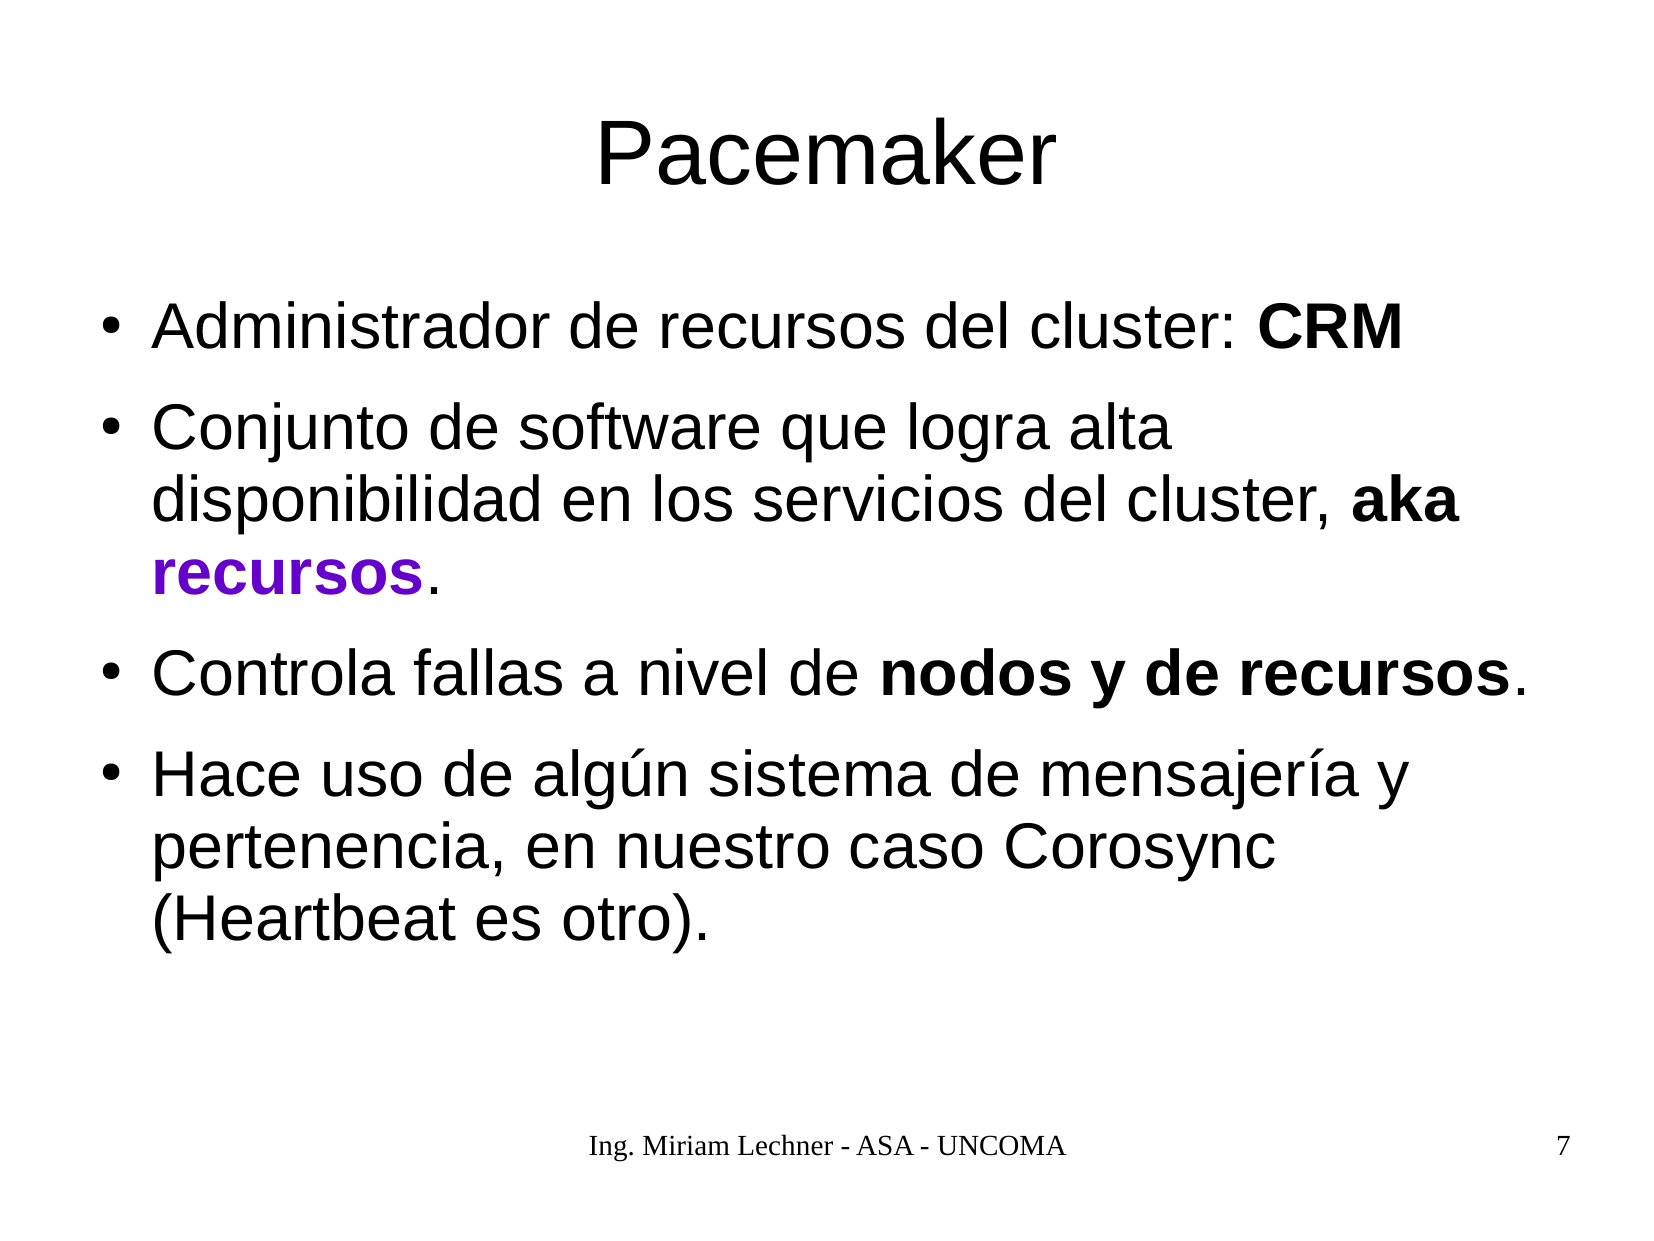

# Pacemaker
Administrador de recursos del cluster: CRM
Conjunto de software que logra alta disponibilidad en los servicios del cluster, aka recursos.
Controla fallas a nivel de nodos y de recursos.
Hace uso de algún sistema de mensajería y pertenencia, en nuestro caso Corosync (Heartbeat es otro).
Ing. Miriam Lechner - ASA - UNCOMA
7